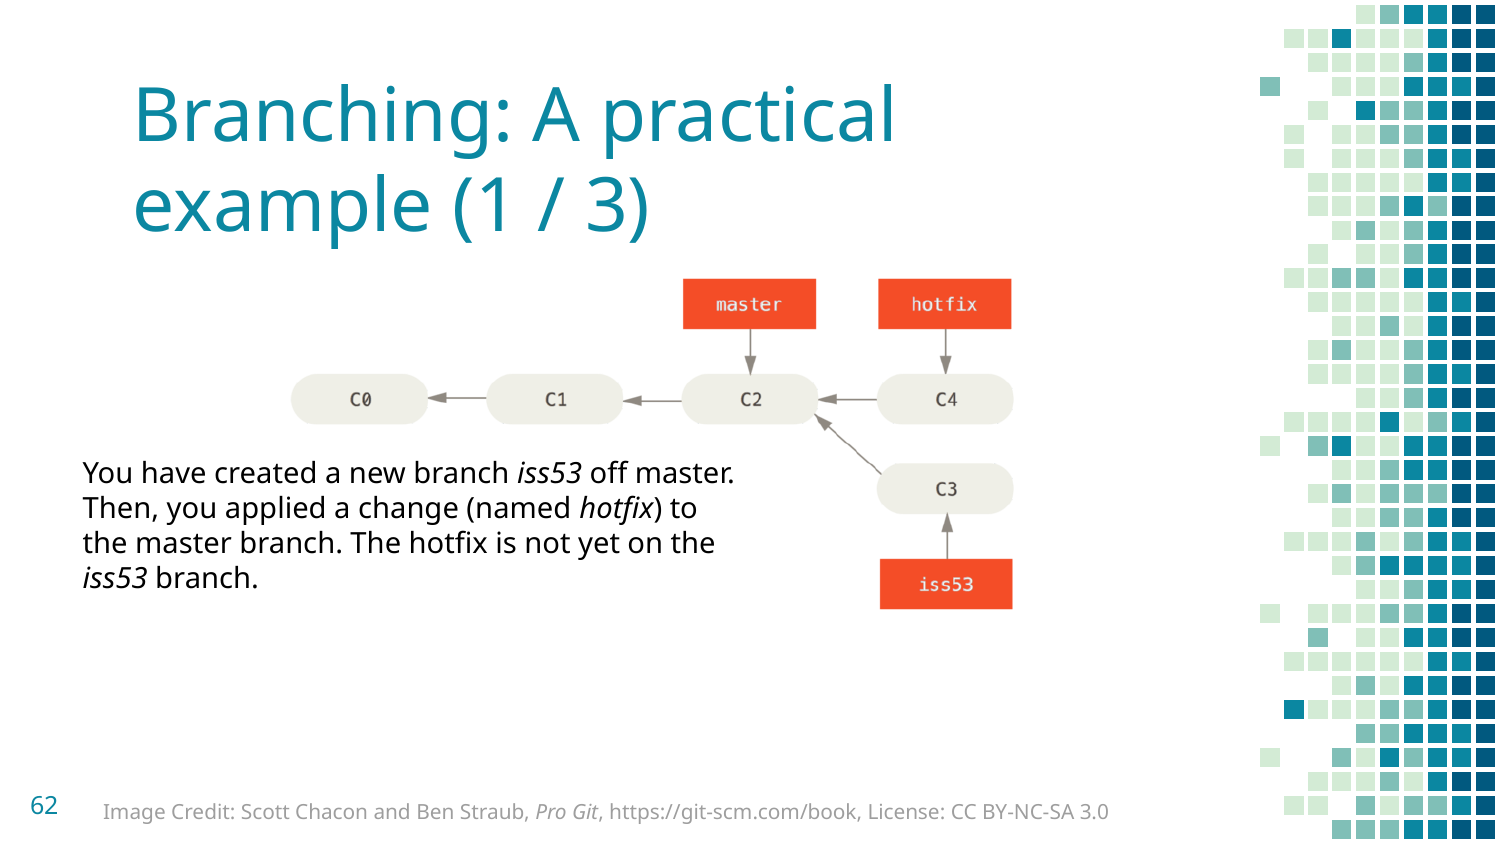

# Branching: A practical example (1 / 3)
You have created a new branch iss53 off master.
Then, you applied a change (named hotfix) to the master branch. The hotfix is not yet on the iss53 branch.
Image Credit: Scott Chacon and Ben Straub, Pro Git, https://git-scm.com/book, License: CC BY-NC-SA 3.0